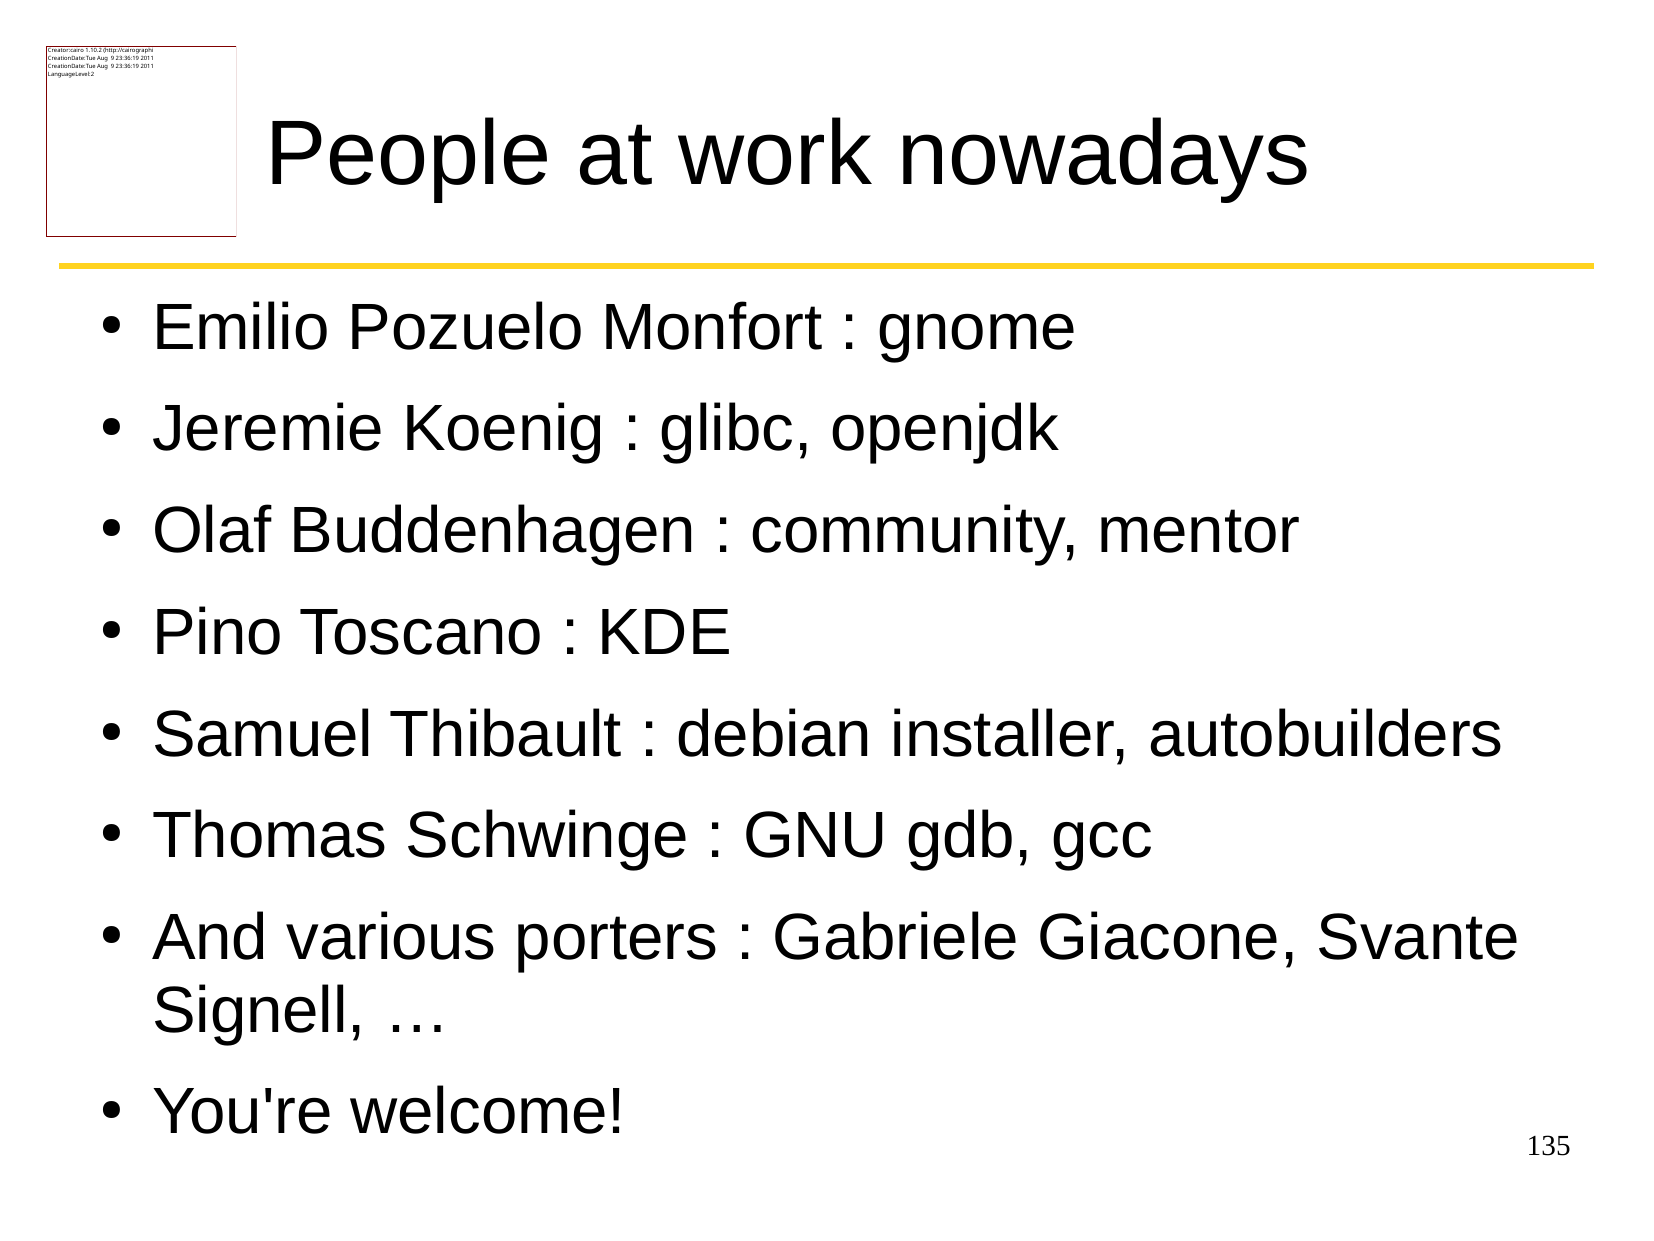

# People at work nowadays
Emilio Pozuelo Monfort : gnome
Jeremie Koenig : glibc, openjdk
Olaf Buddenhagen : community, mentor
Pino Toscano : KDE
Samuel Thibault : debian installer, autobuilders
Thomas Schwinge : GNU gdb, gcc
And various porters : Gabriele Giacone, Svante Signell, …
You're welcome!
135